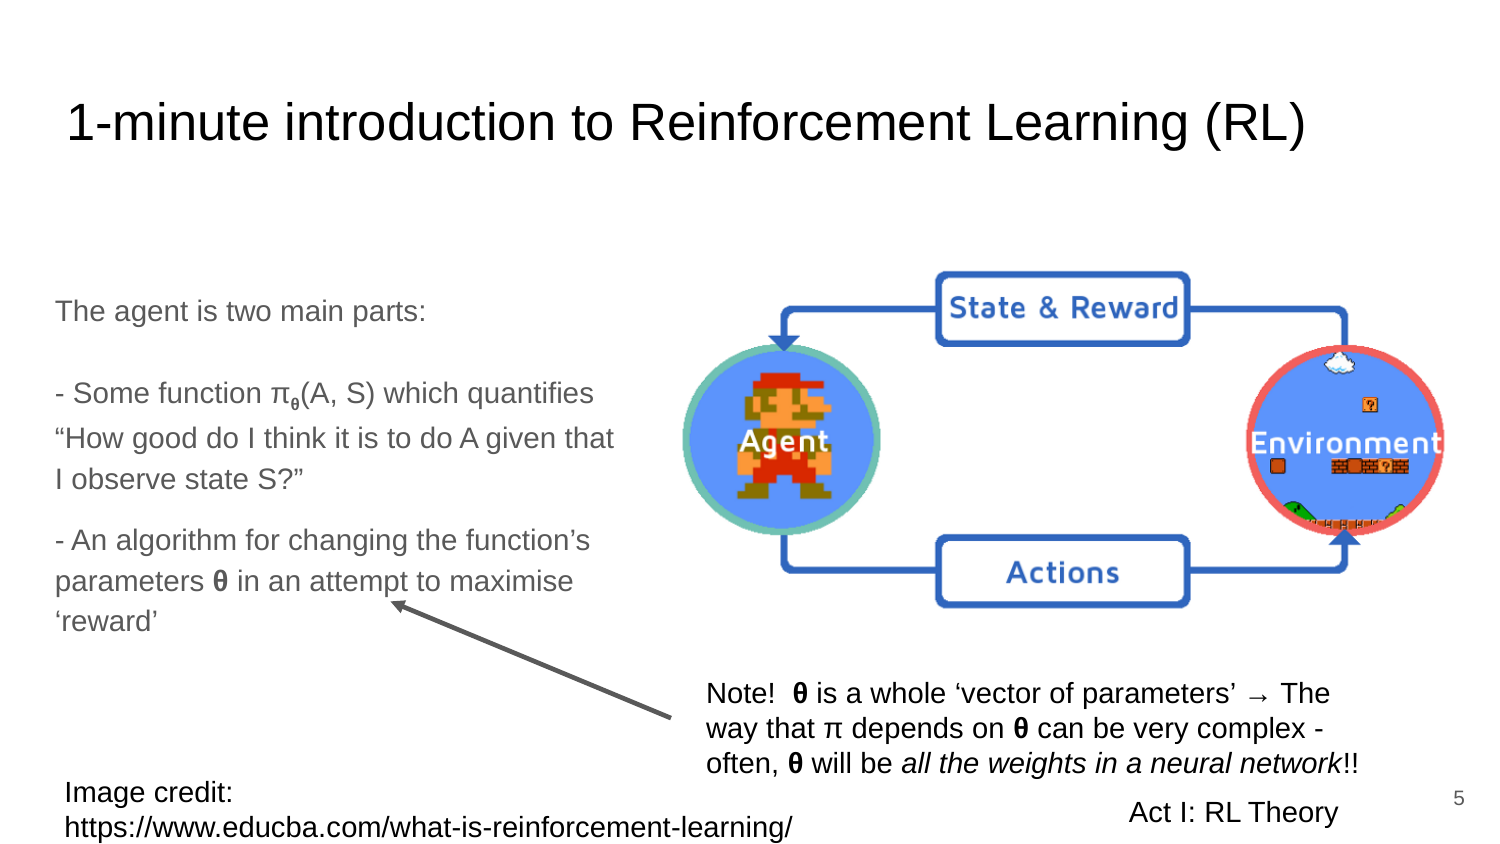

# 1-minute introduction to Reinforcement Learning (RL)
The agent is two main parts:
- Some function πθ(A, S) which quantifies “How good do I think it is to do A given that I observe state S?”
- An algorithm for changing the function’s parameters θ in an attempt to maximise ‘reward’
Note! θ is a whole ‘vector of parameters’ → The way that π depends on θ can be very complex - often, θ will be all the weights in a neural network!!
Image credit:
https://www.educba.com/what-is-reinforcement-learning/
Act I: RL Theory